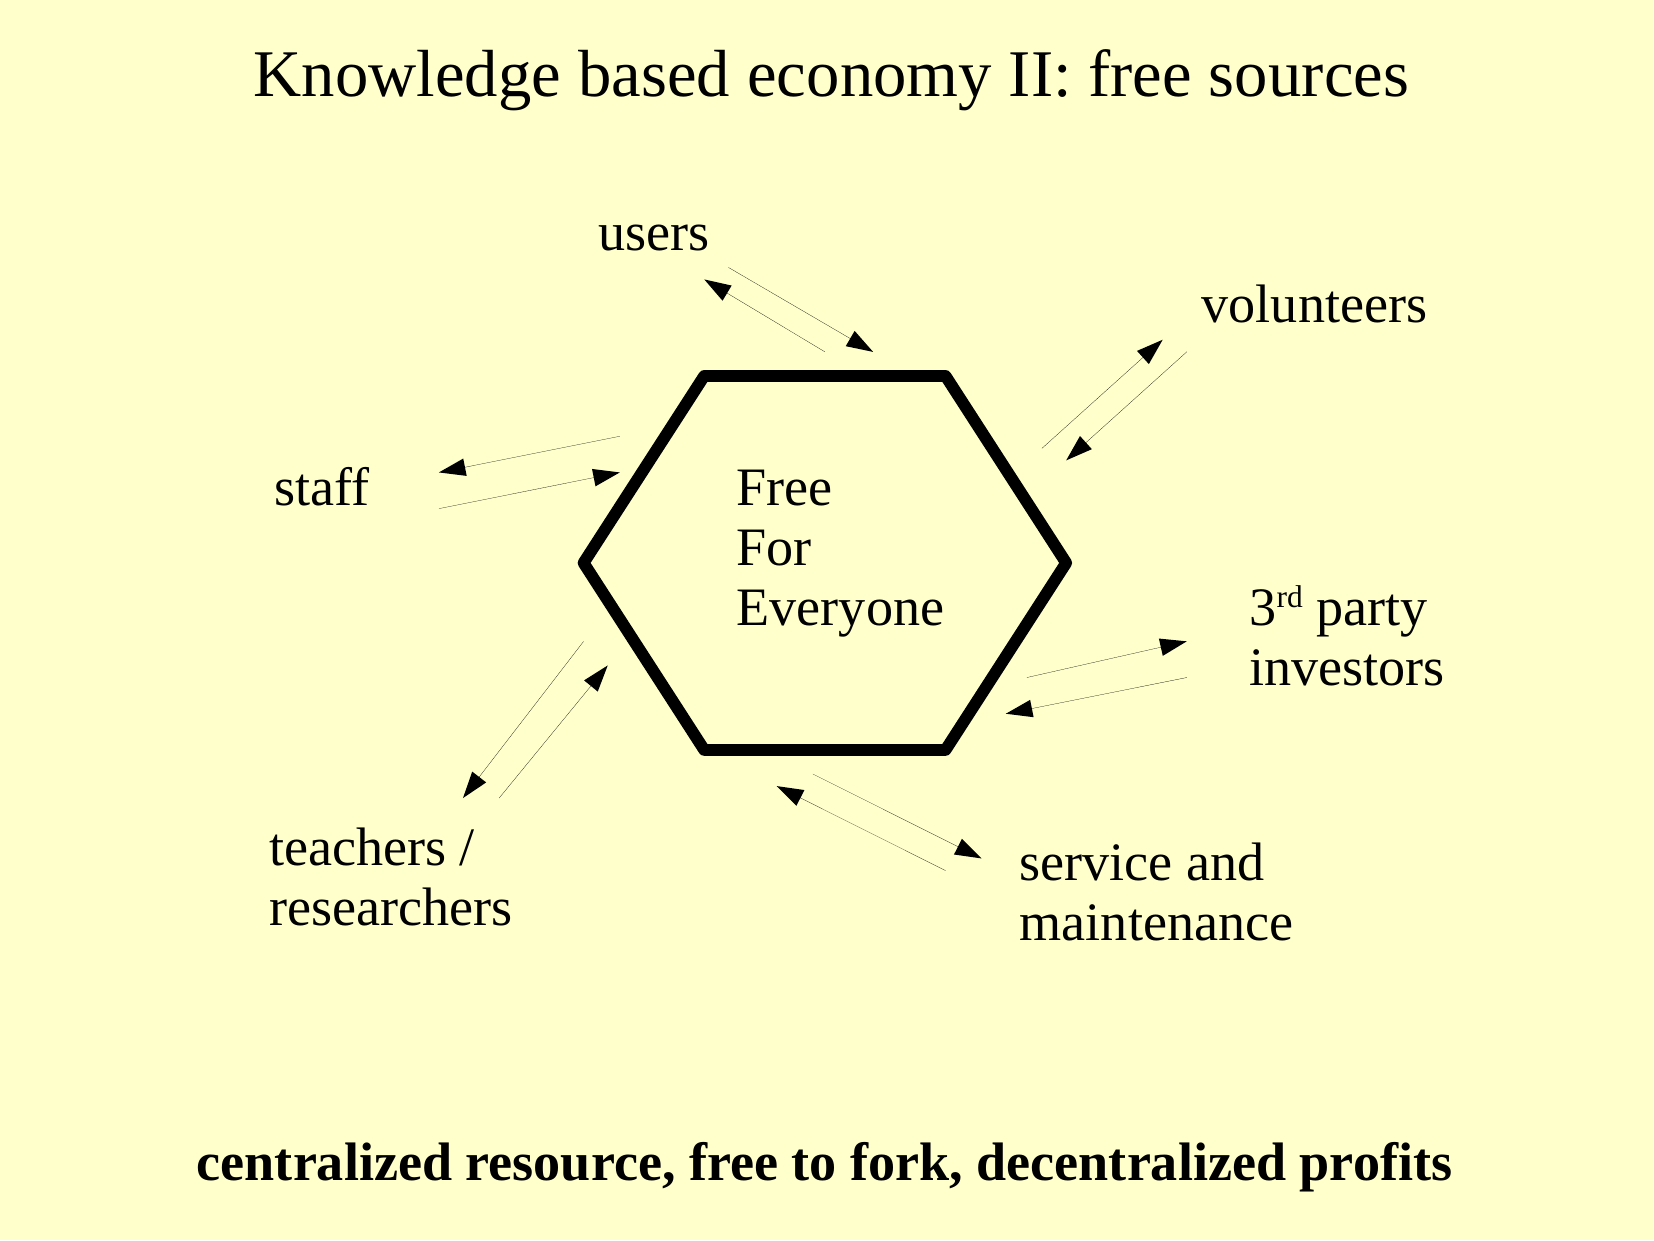

Knowledge based economy II: free sources
users
volunteers
staff
Free
For
Everyone
3rd party investors
teachers / researchers
service and maintenance
centralized resource, free to fork, decentralized profits